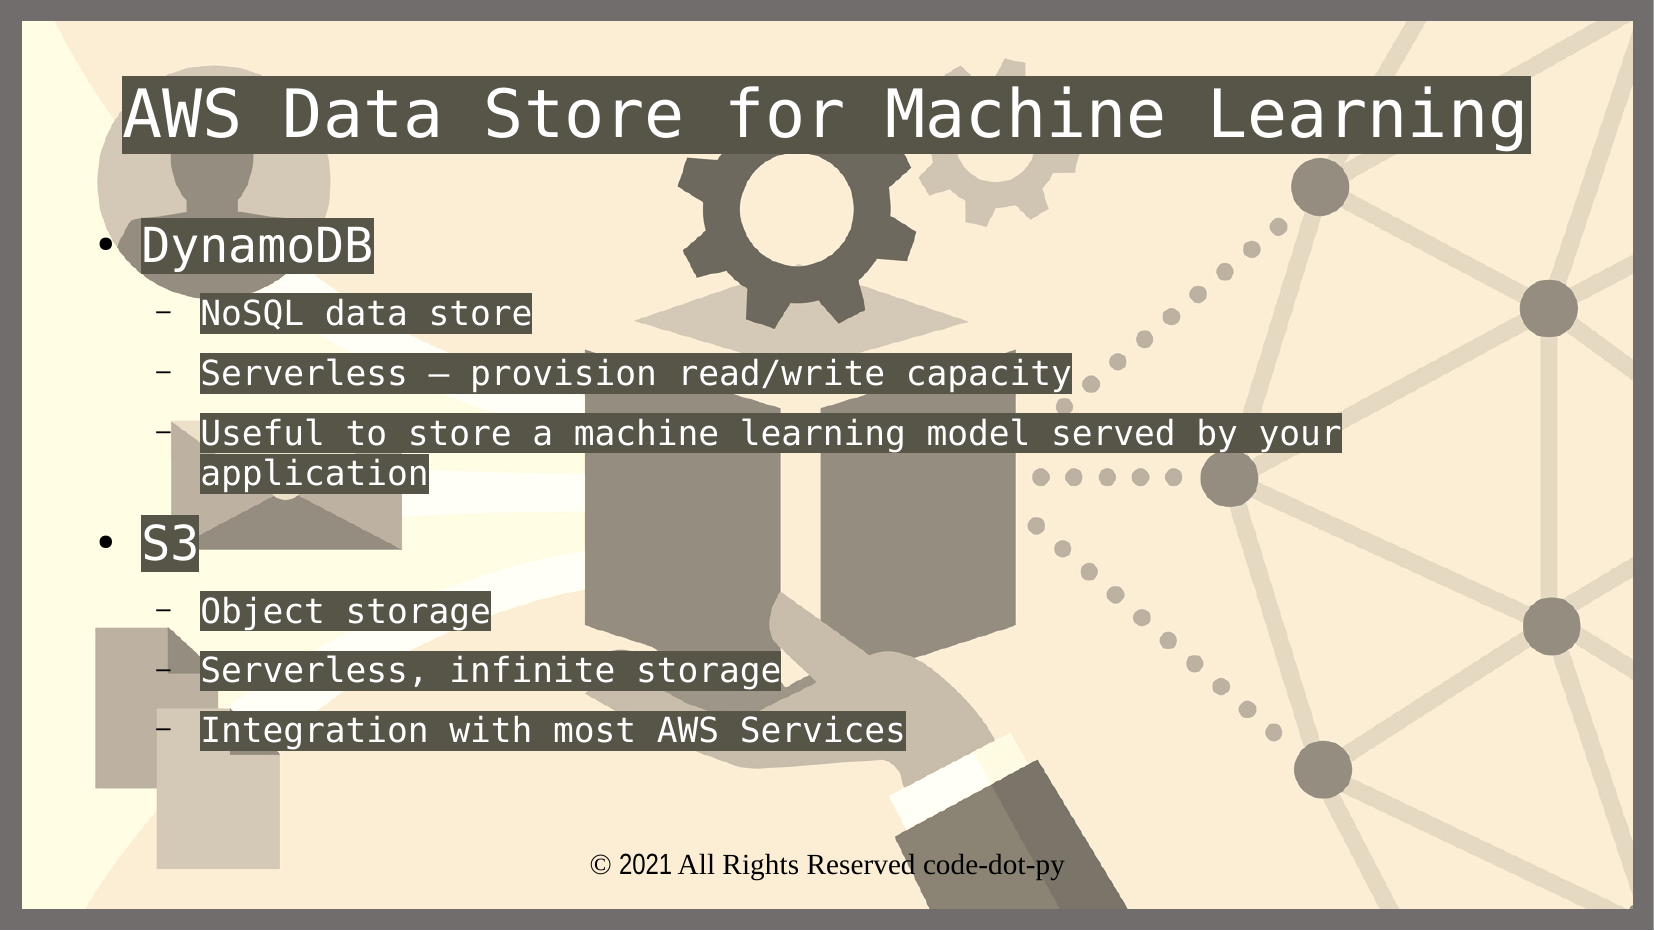

# AWS Data Store for Machine Learning
DynamoDB
NoSQL data store
Serverless – provision read/write capacity
Useful to store a machine learning model served by your application
S3
Object storage
Serverless, infinite storage
Integration with most AWS Services